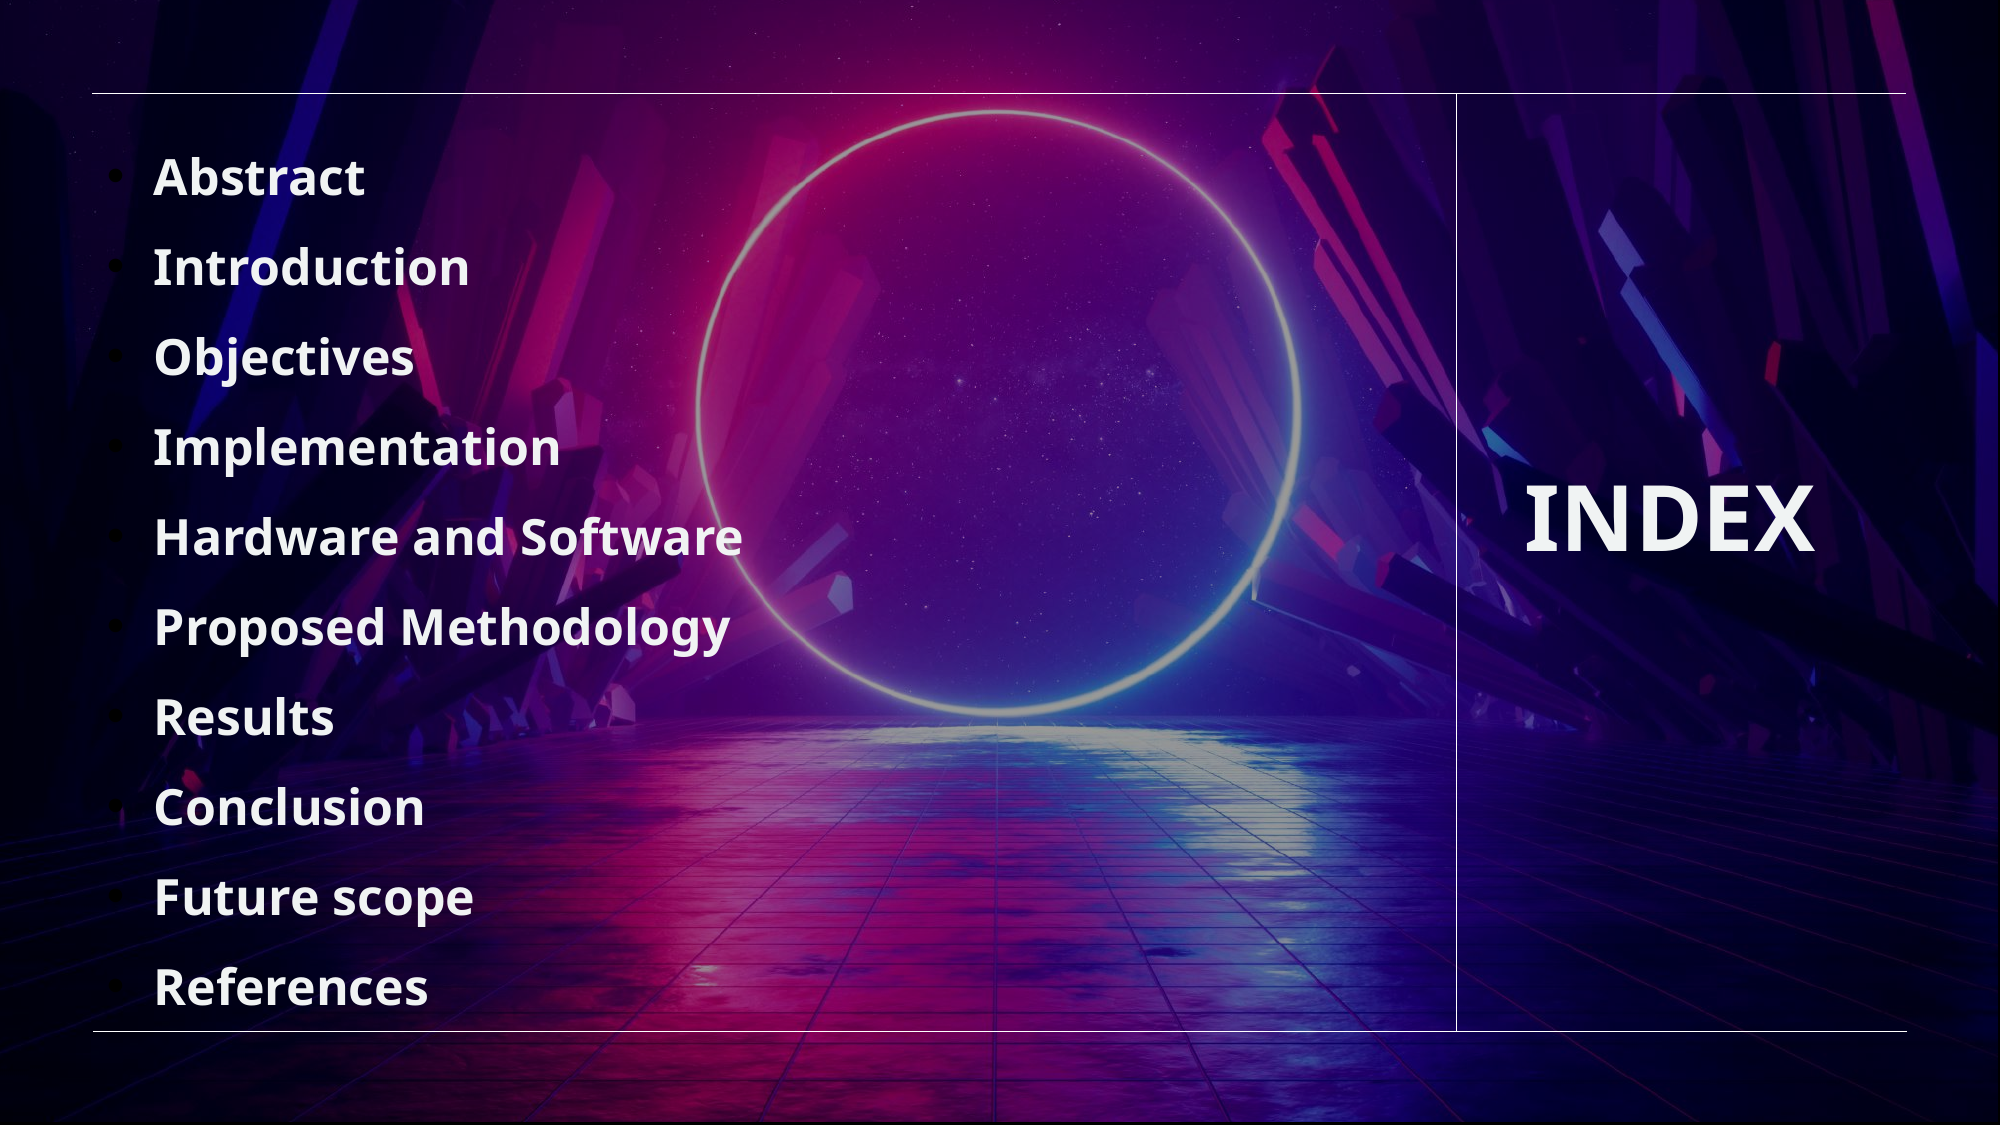

Abstract
Introduction
Objectives
Implementation
Hardware and Software
Proposed Methodology
Results
Conclusion
Future scope
References
INDEX